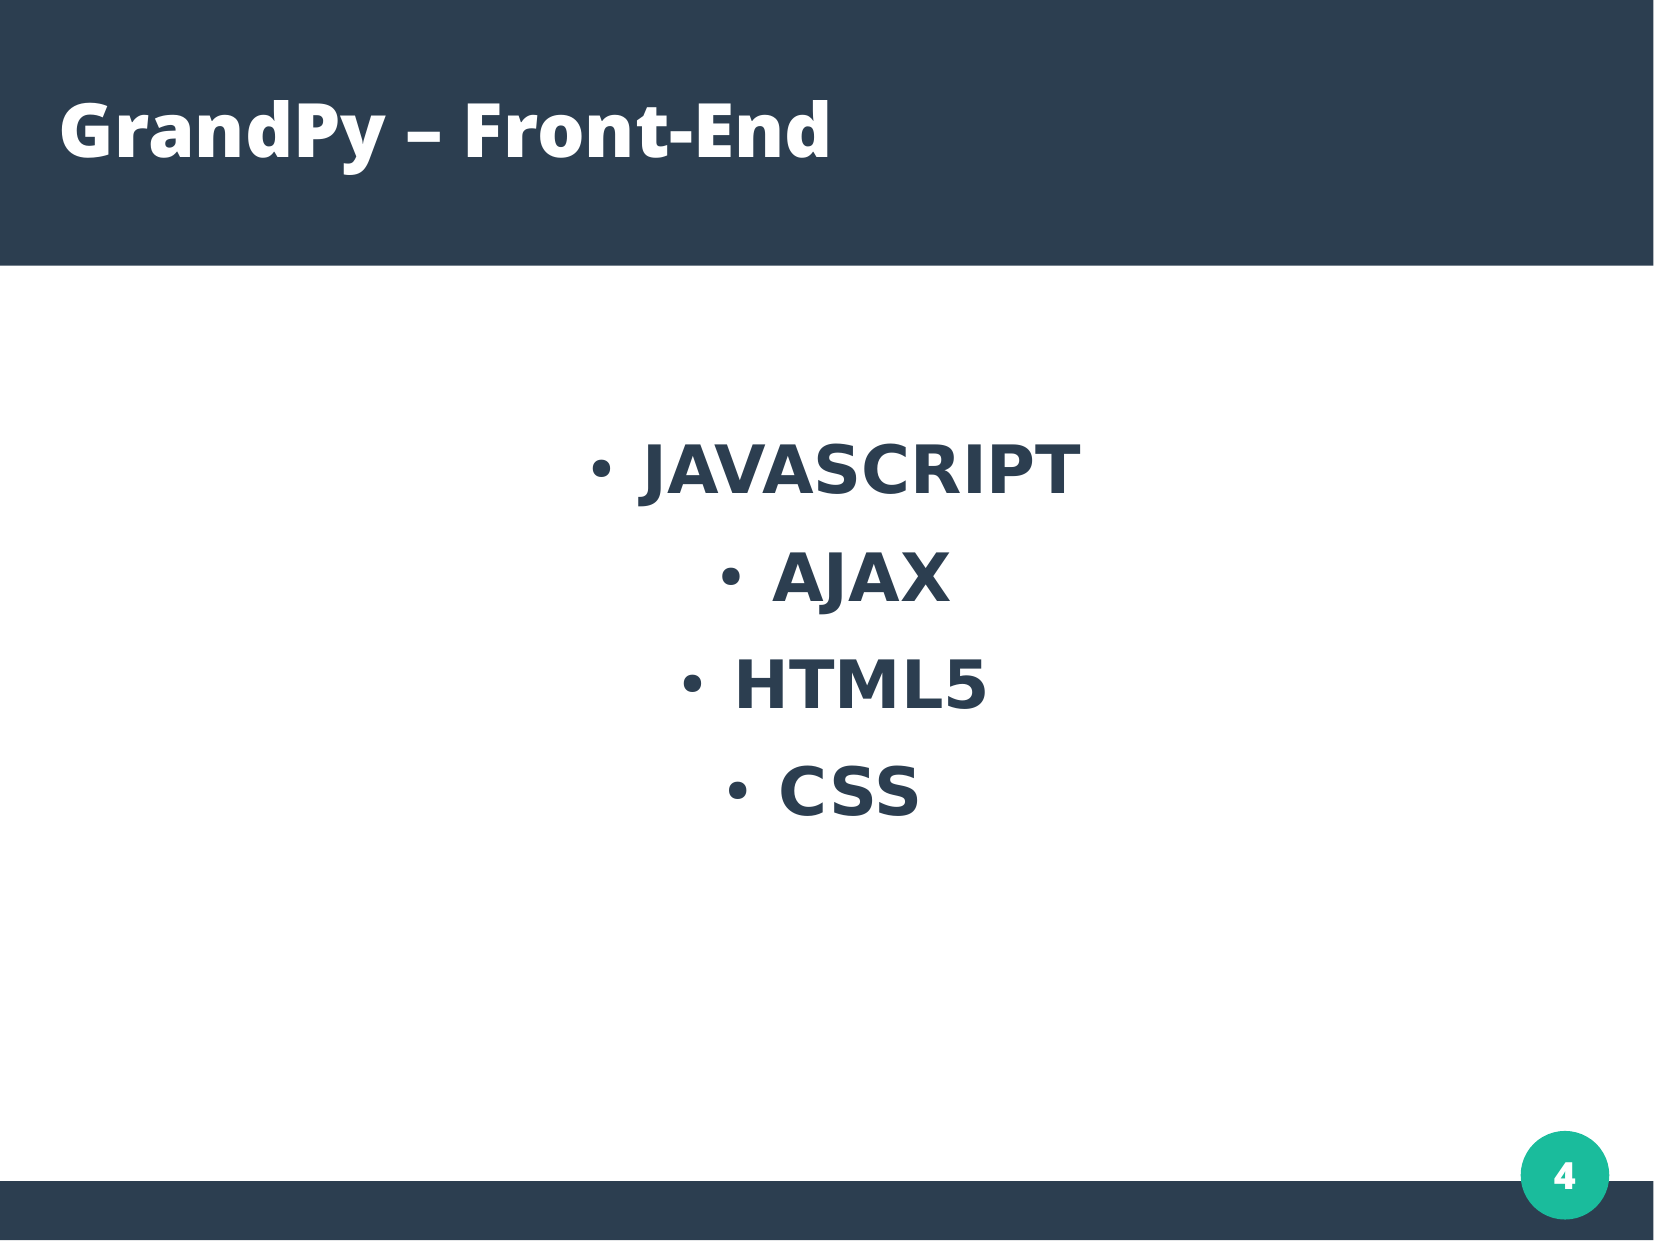

# GrandPy – Front-End
JAVASCRIPT
AJAX
HTML5
CSS
4